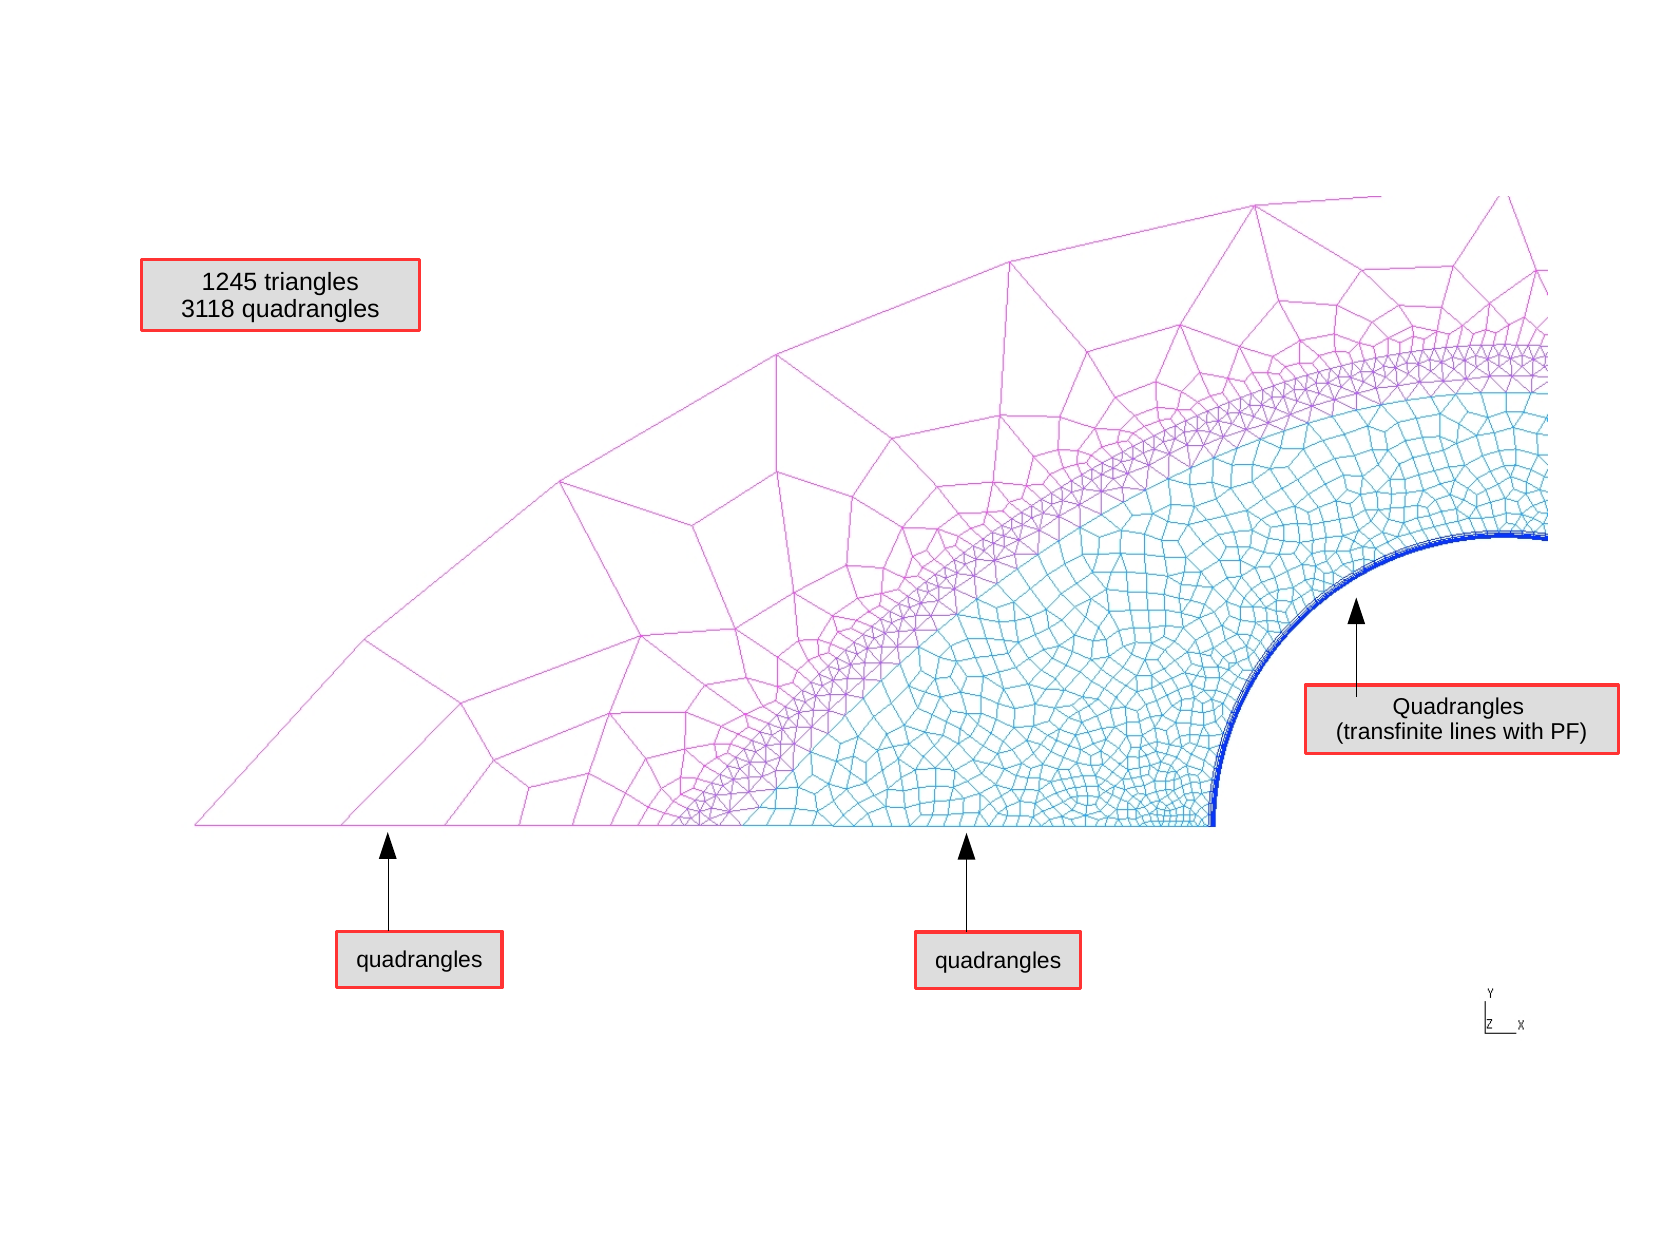

1245 triangles
3118 quadrangles
Quadrangles
(transfinite lines with PF)
Triangles
quadrangles
quadrangles
quadrangles
Triangles &
 Quadrangle